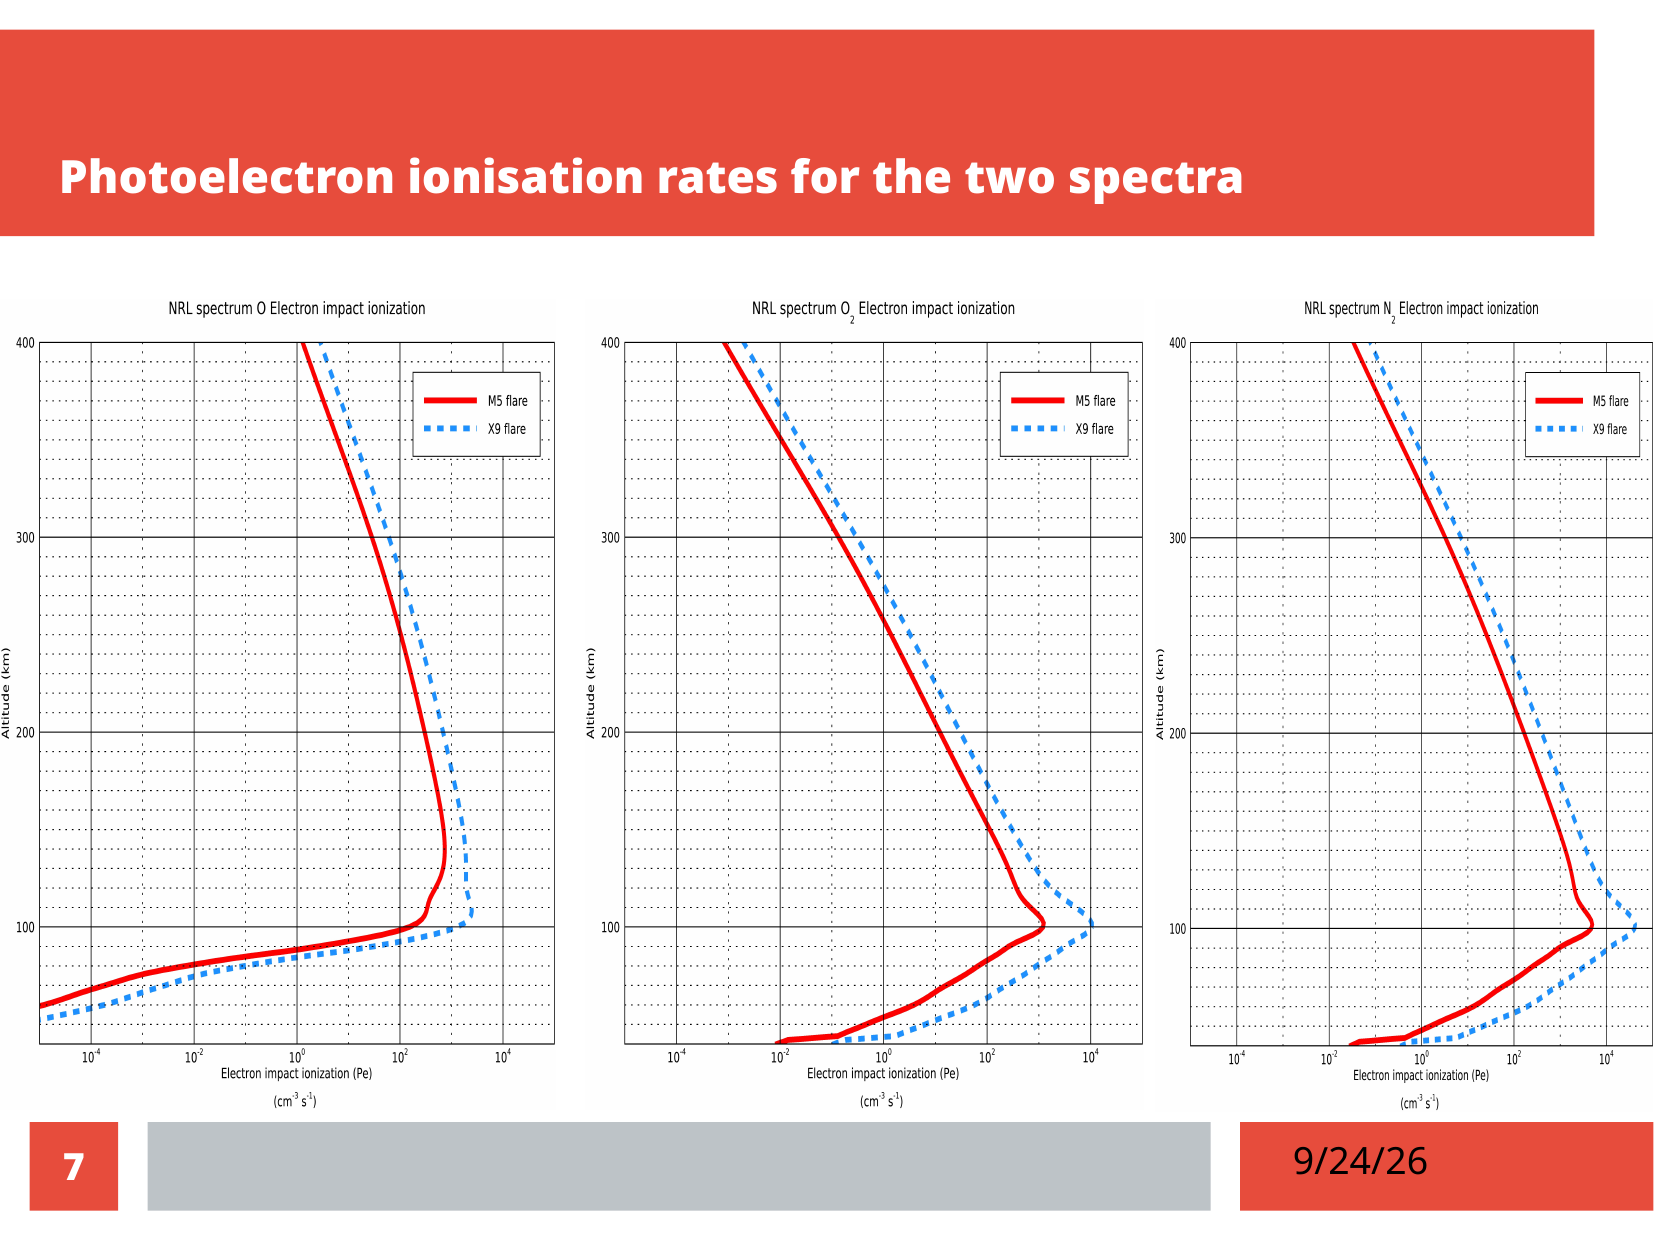

# Photoelectron ionisation rates for the two spectra
7